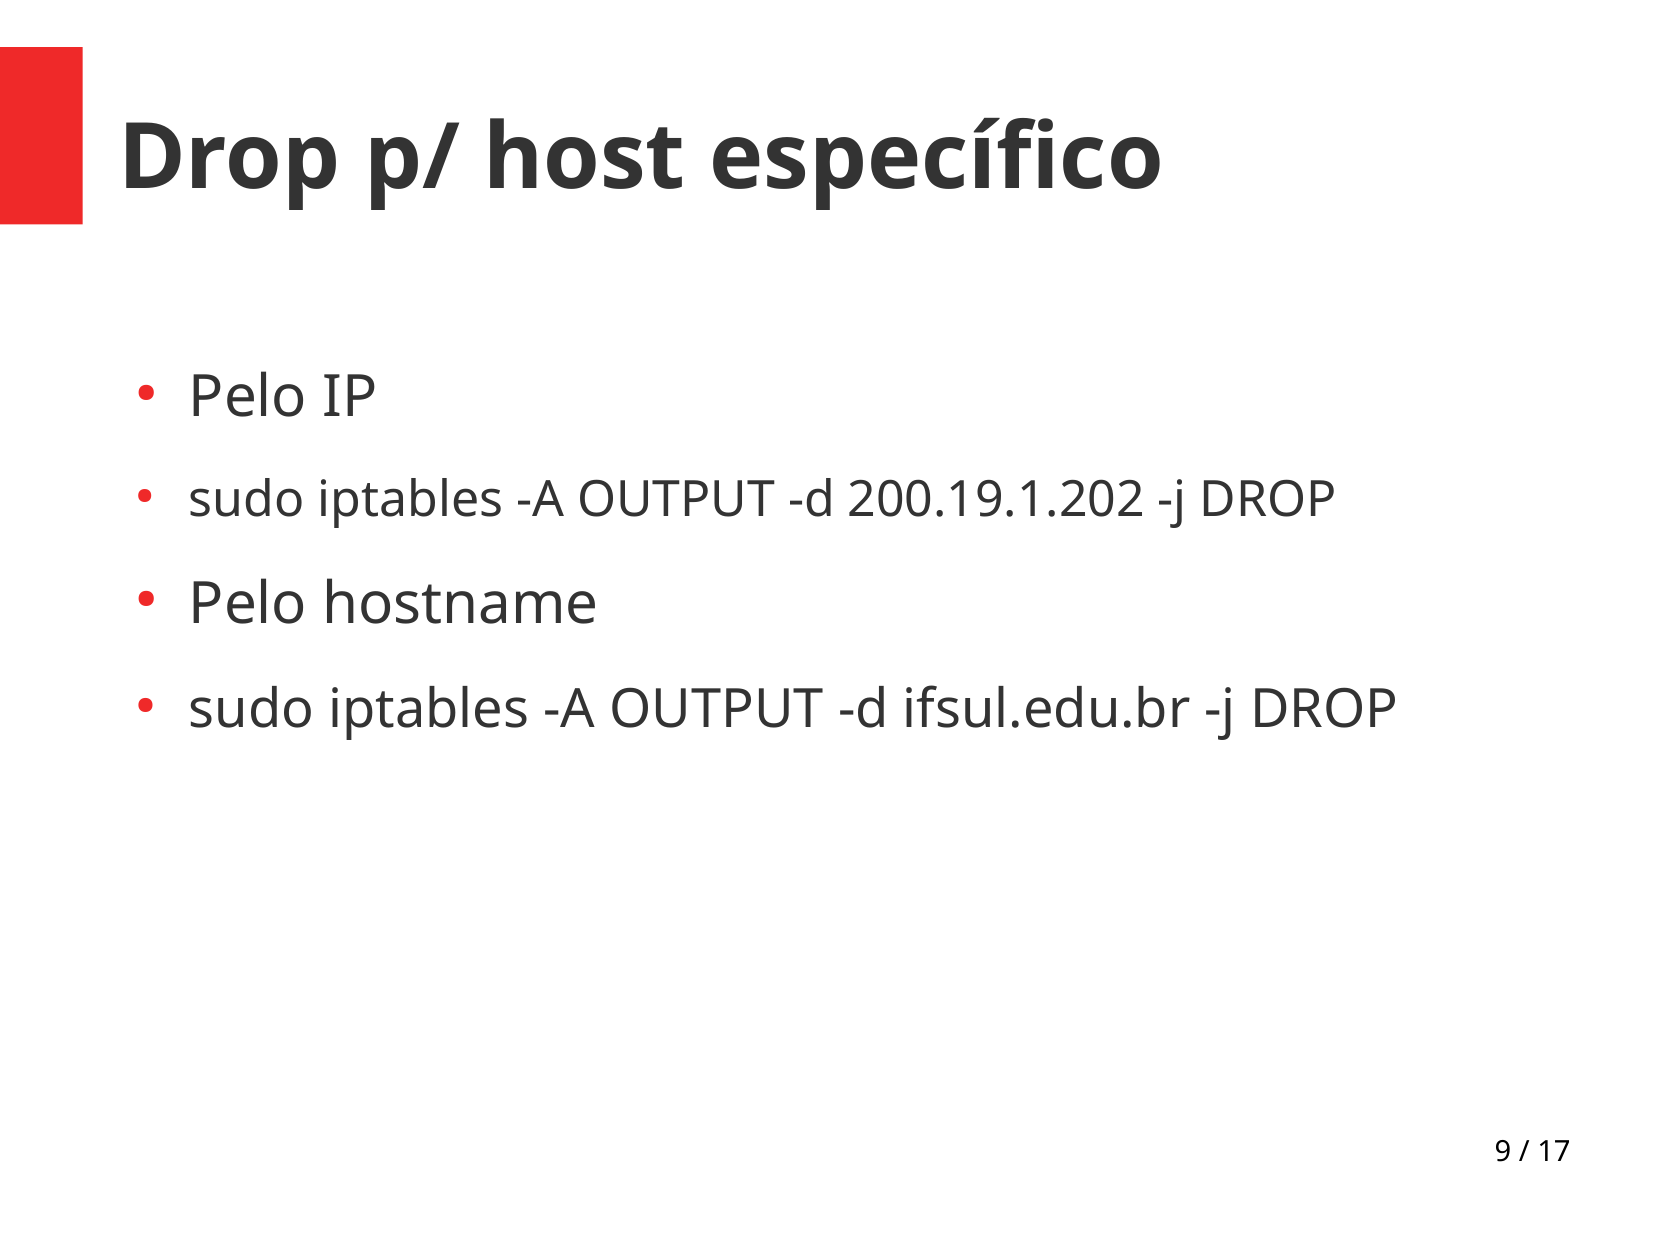

# Drop p/ host específico
Pelo IP
sudo iptables -A OUTPUT -d 200.19.1.202 -j DROP
Pelo hostname
sudo iptables -A OUTPUT -d ifsul.edu.br -j DROP
9